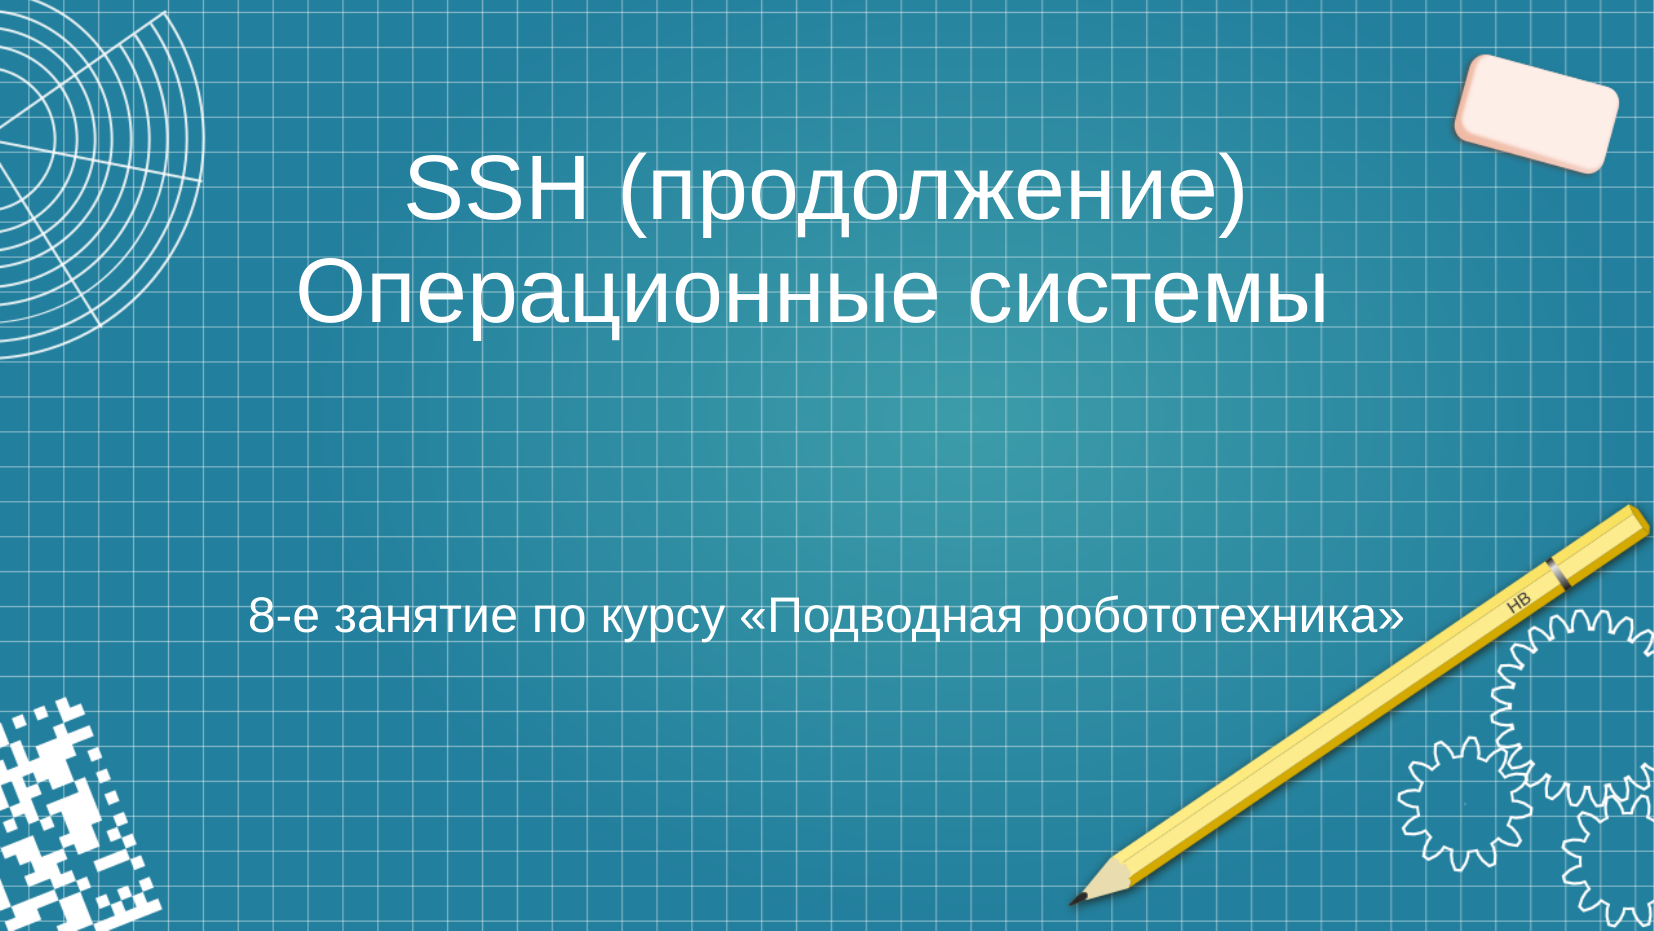

# SSH (продолжение) Операционные системы
8-е занятие по курсу «Подводная робототехника»